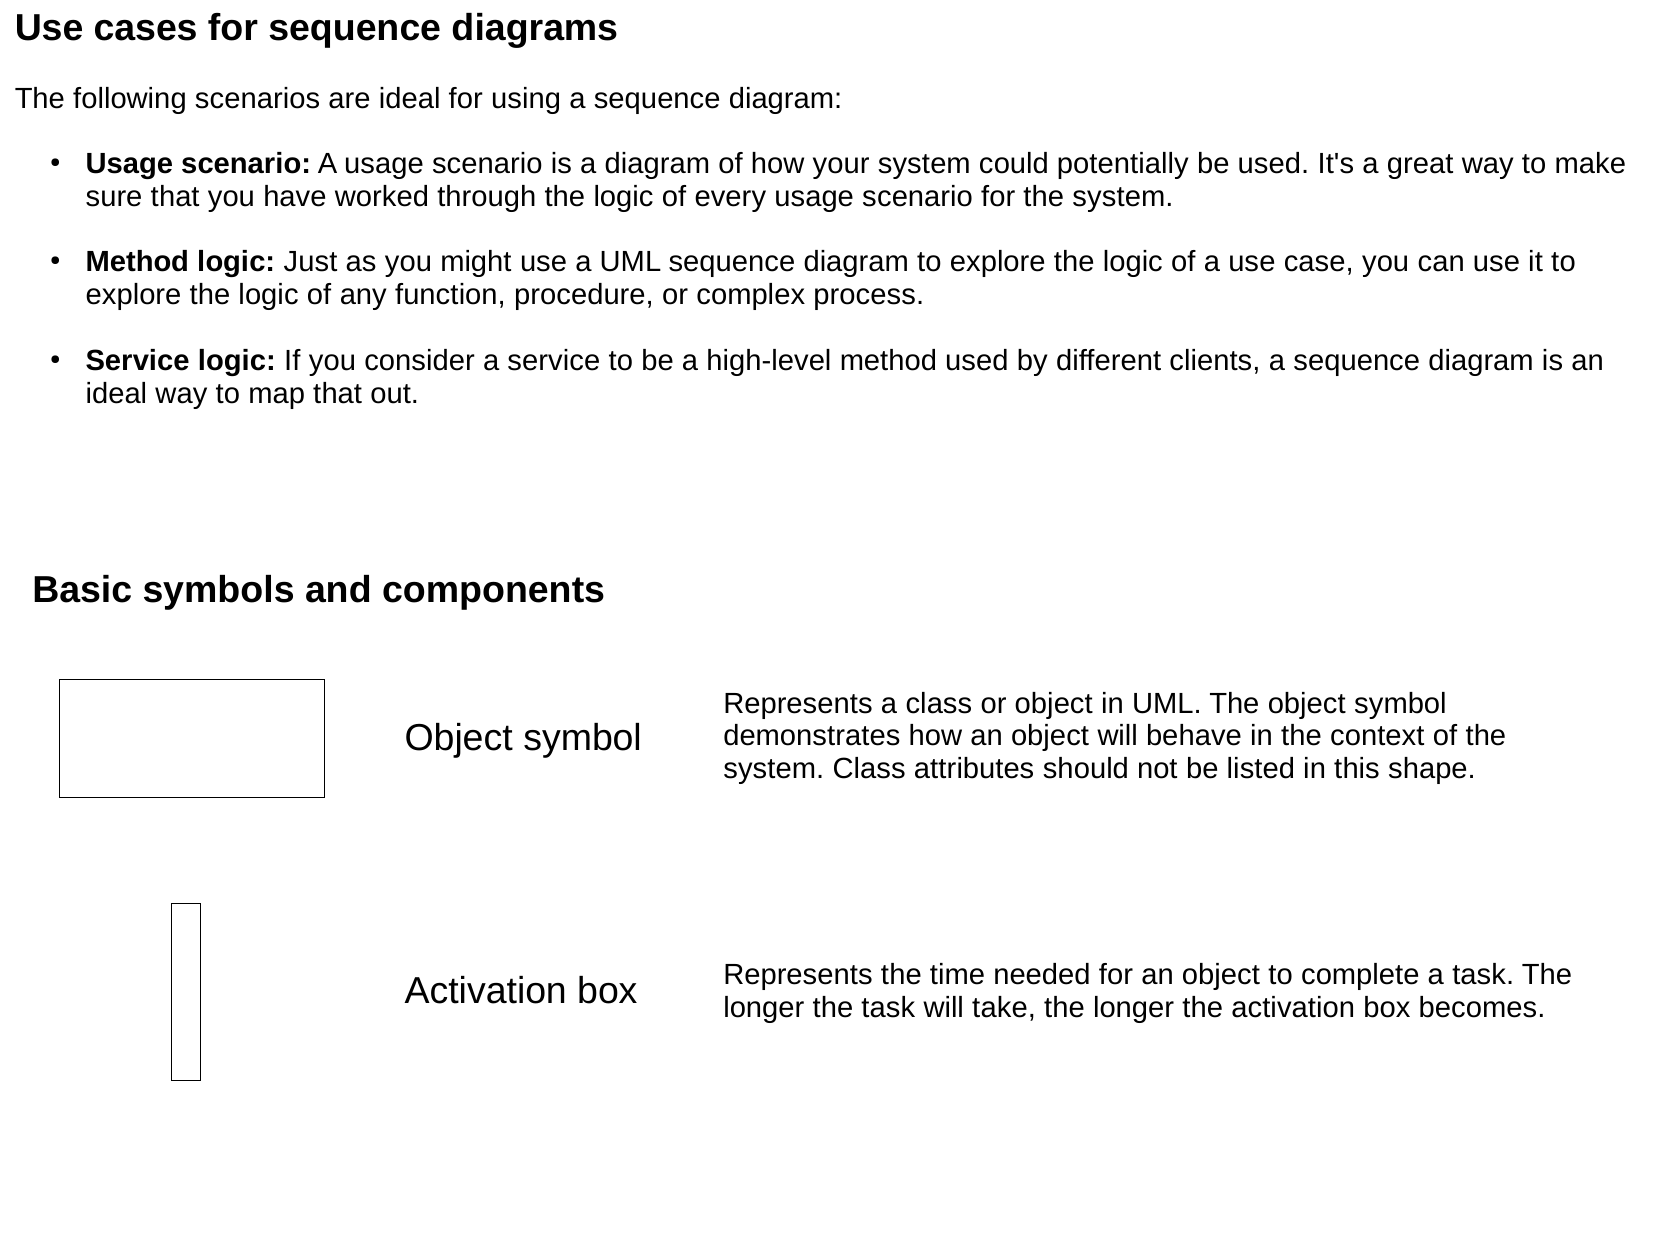

Use cases for sequence diagrams
The following scenarios are ideal for using a sequence diagram:
Usage scenario: A usage scenario is a diagram of how your system could potentially be used. It's a great way to make sure that you have worked through the logic of every usage scenario for the system.
Method logic: Just as you might use a UML sequence diagram to explore the logic of a use case, you can use it to explore the logic of any function, procedure, or complex process.
Service logic: If you consider a service to be a high-level method used by different clients, a sequence diagram is an ideal way to map that out.
Basic symbols and components
Represents a class or object in UML. The object symbol demonstrates how an object will behave in the context of the system. Class attributes should not be listed in this shape.
Object symbol
Represents the time needed for an object to complete a task. The longer the task will take, the longer the activation box becomes.
Activation box